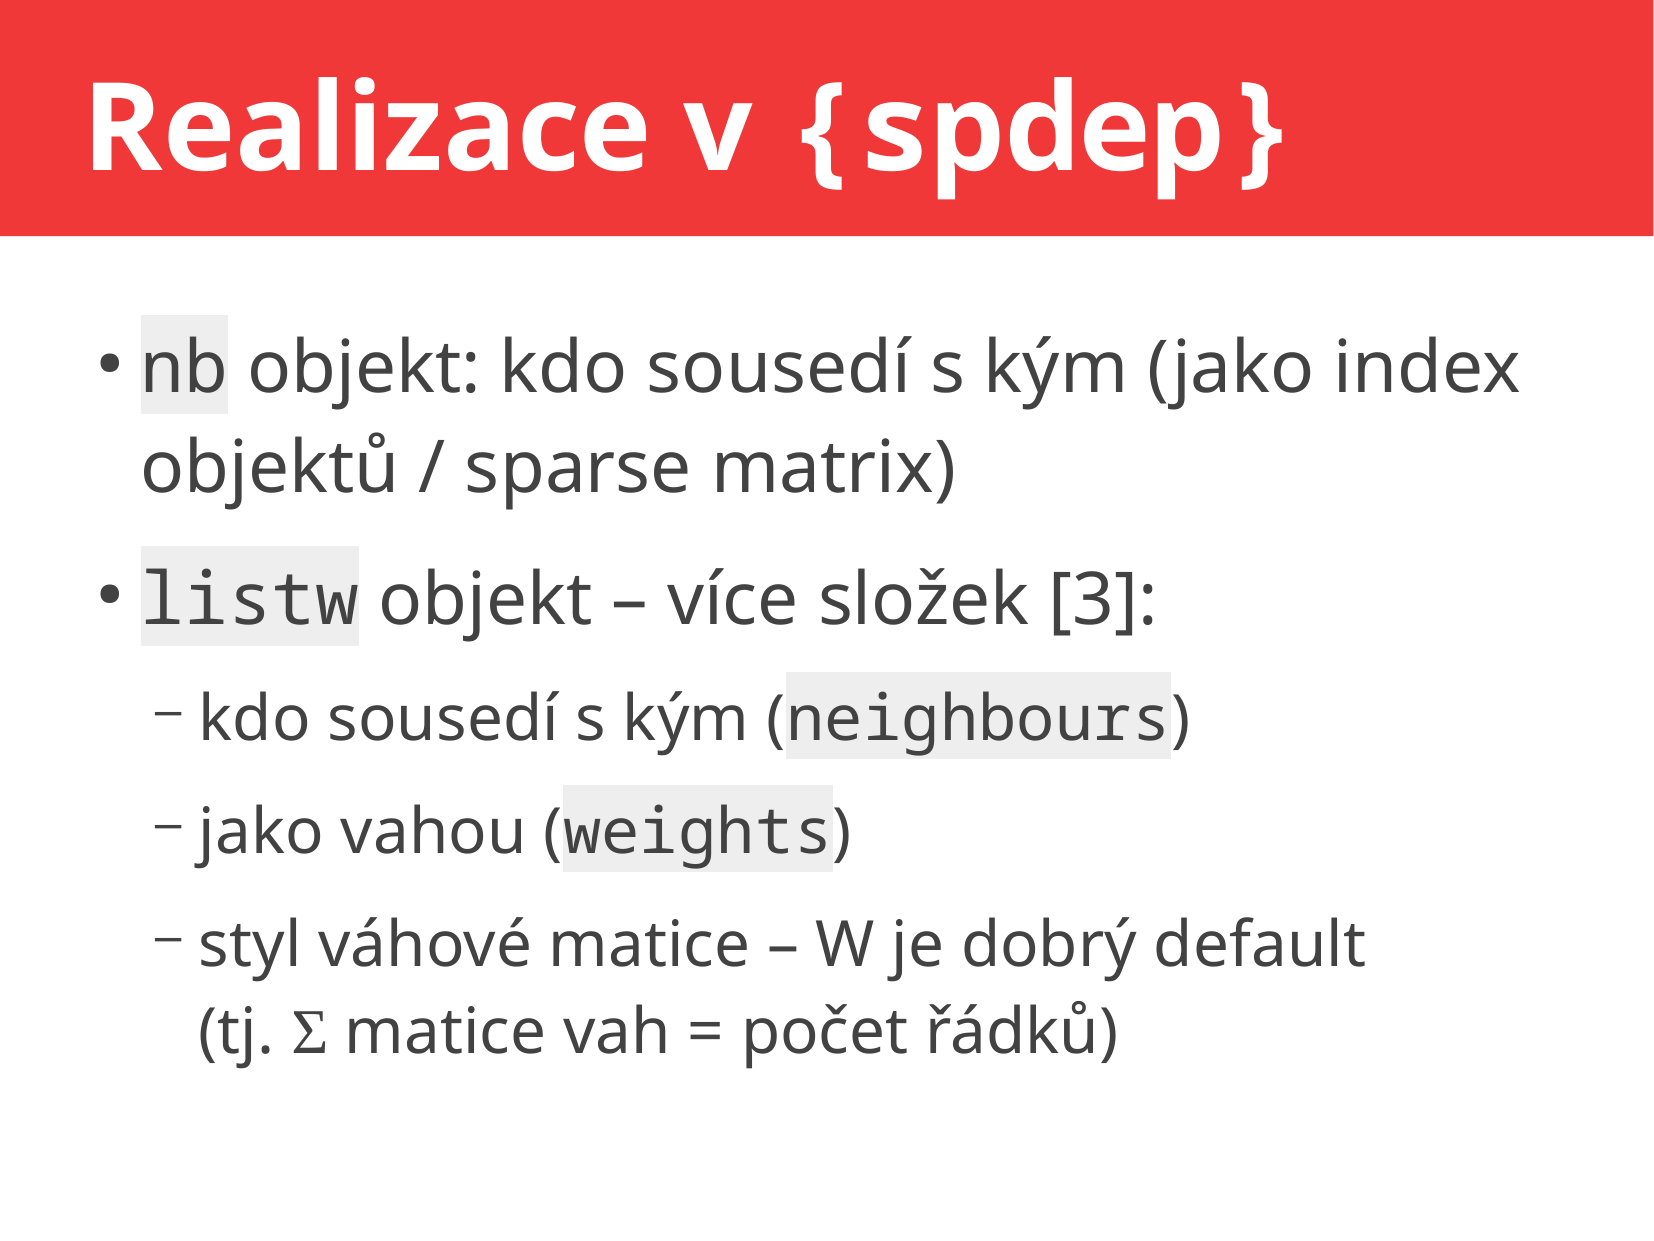

# Realizace v {spdep}
nb objekt: kdo sousedí s kým (jako index objektů / sparse matrix)
listw objekt – více složek [3]:
kdo sousedí s kým (neighbours)
jako vahou (weights)
styl váhové matice – W je dobrý default
(tj. Σ matice vah = počet řádků)